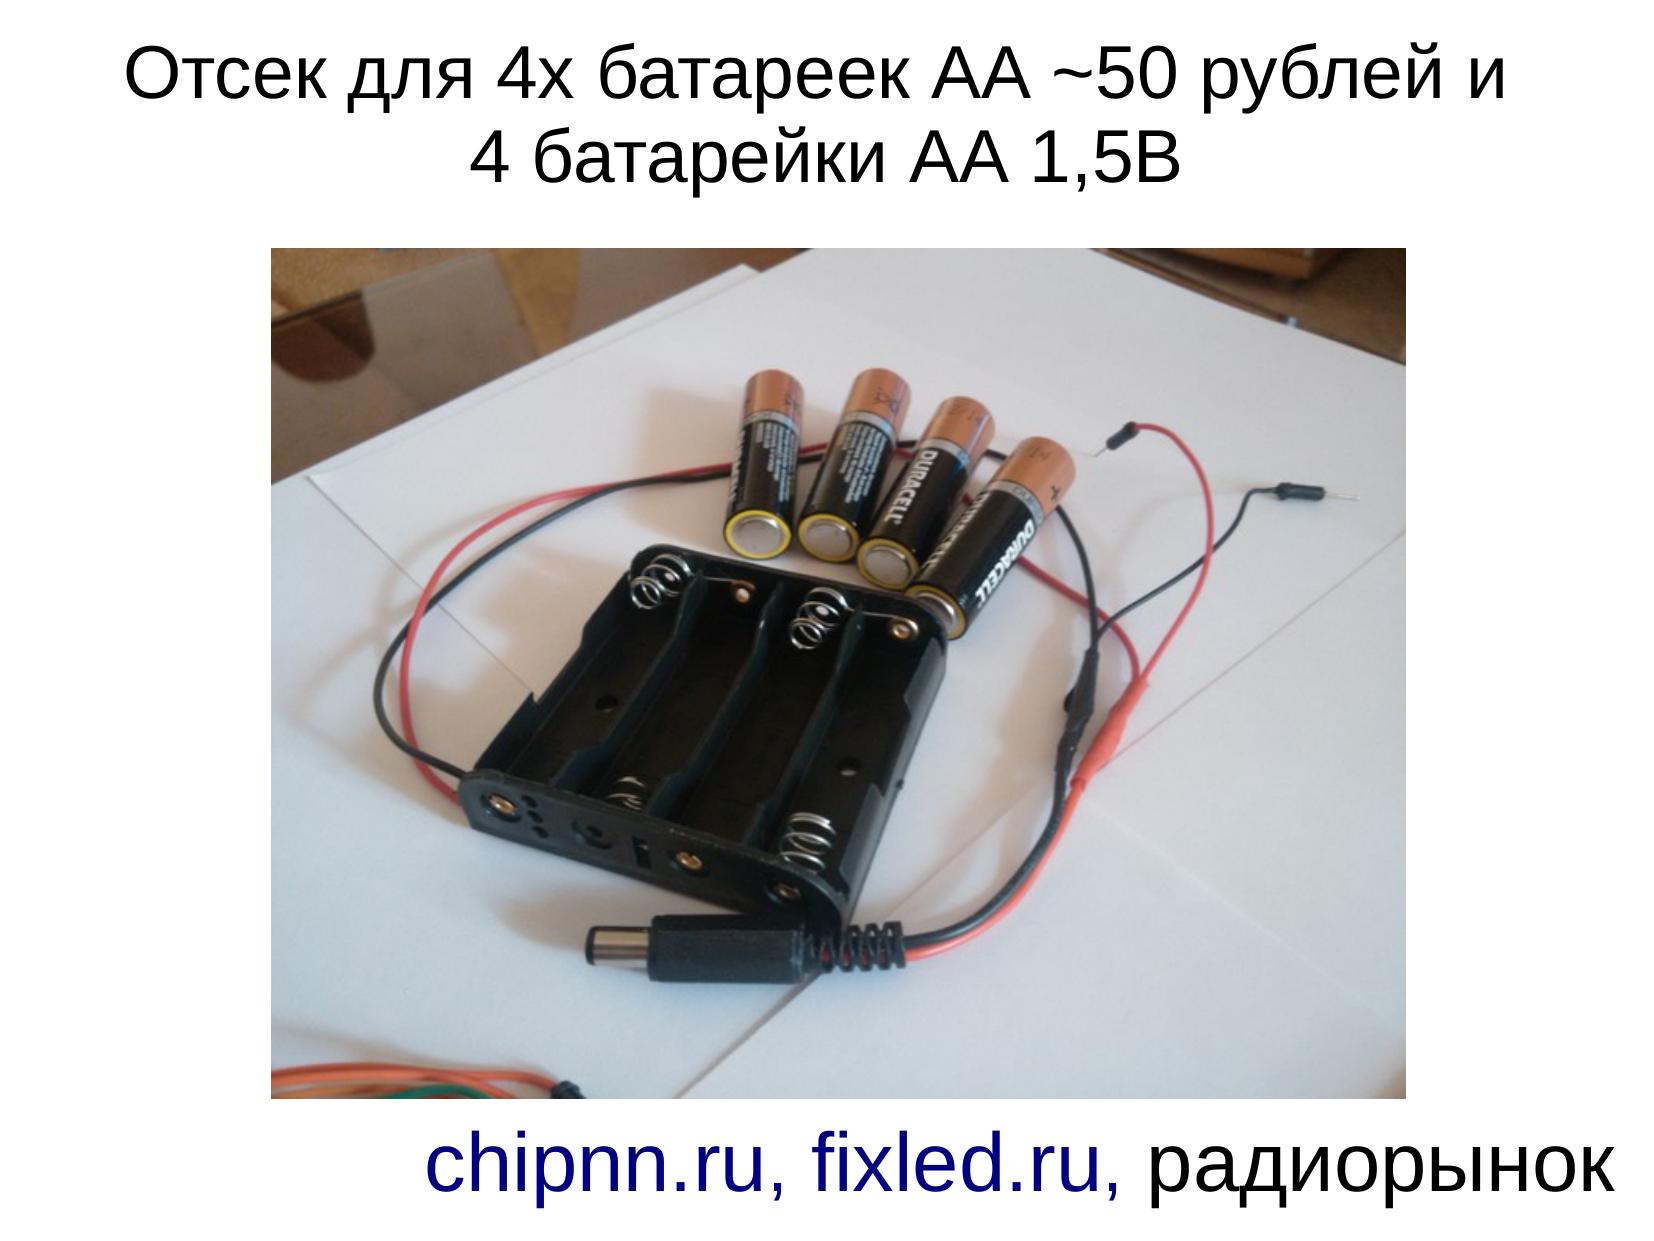

# Отсек для 4х батареек АА ~50 рублей и 4 батарейки АА 1,5В
chipnn.ru, fixled.ru, радиорынок